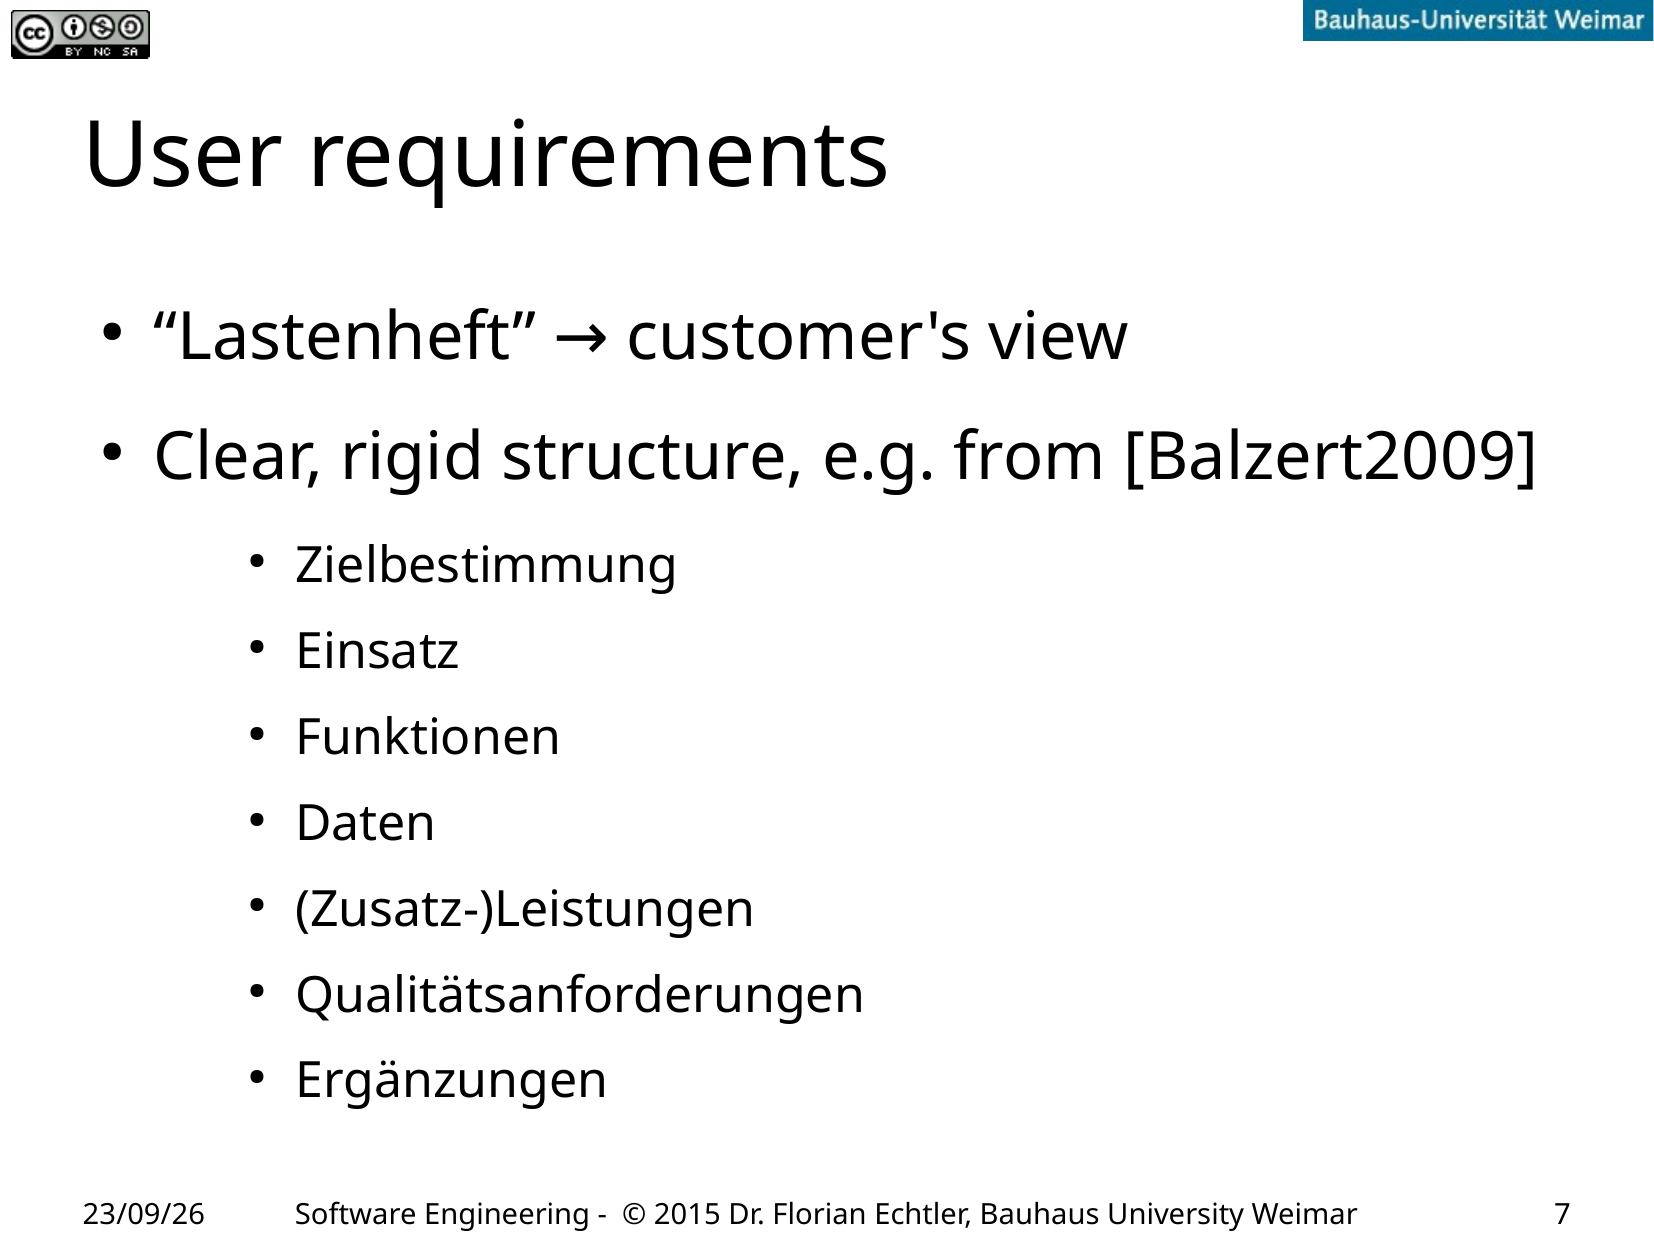

# User requirements
“Lastenheft” → customer's view
Clear, rigid structure, e.g. from [Balzert2009]
Zielbestimmung
Einsatz
Funktionen
Daten
(Zusatz-)Leistungen
Qualitätsanforderungen
Ergänzungen
Software Engineering - © 2015 Dr. Florian Echtler, Bauhaus University Weimar
7